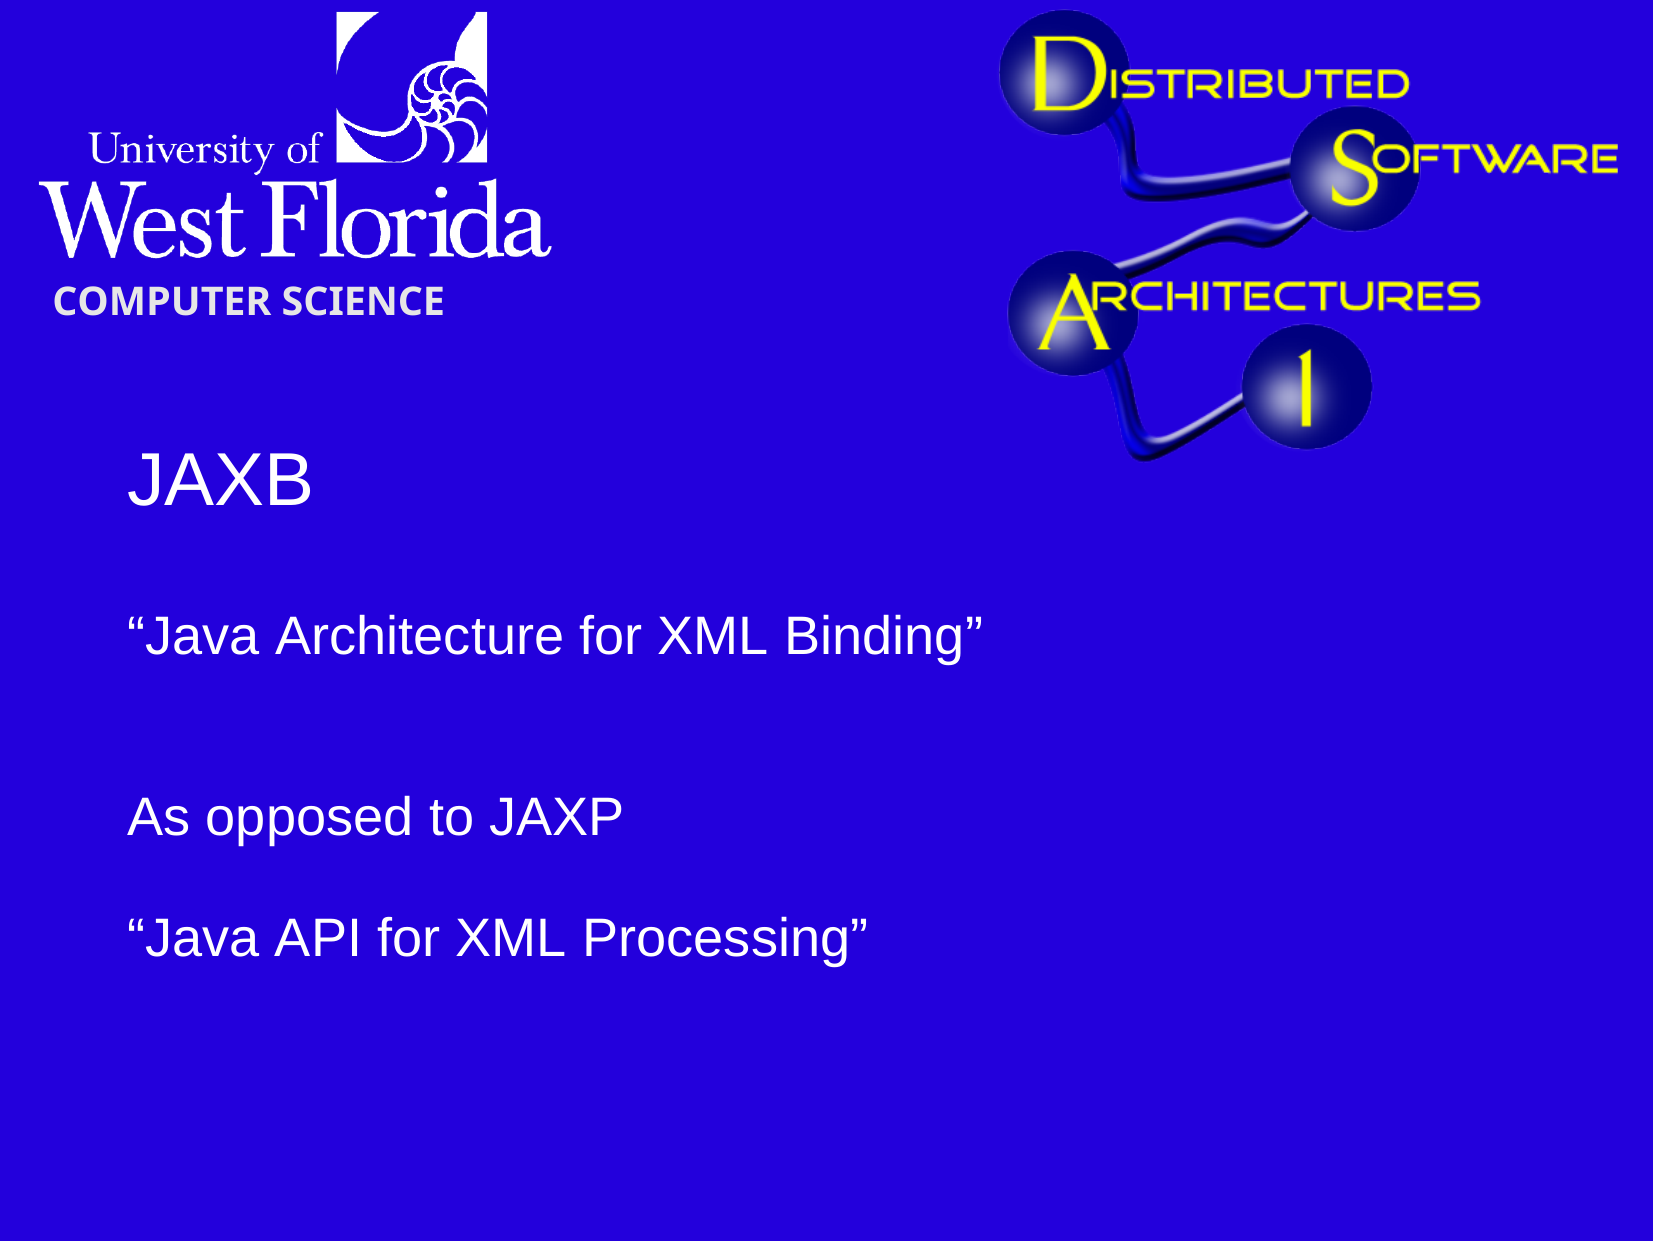

COMPUTER SCIENCE
JAXB
“Java Architecture for XML Binding”
As opposed to JAXP
“Java API for XML Processing”